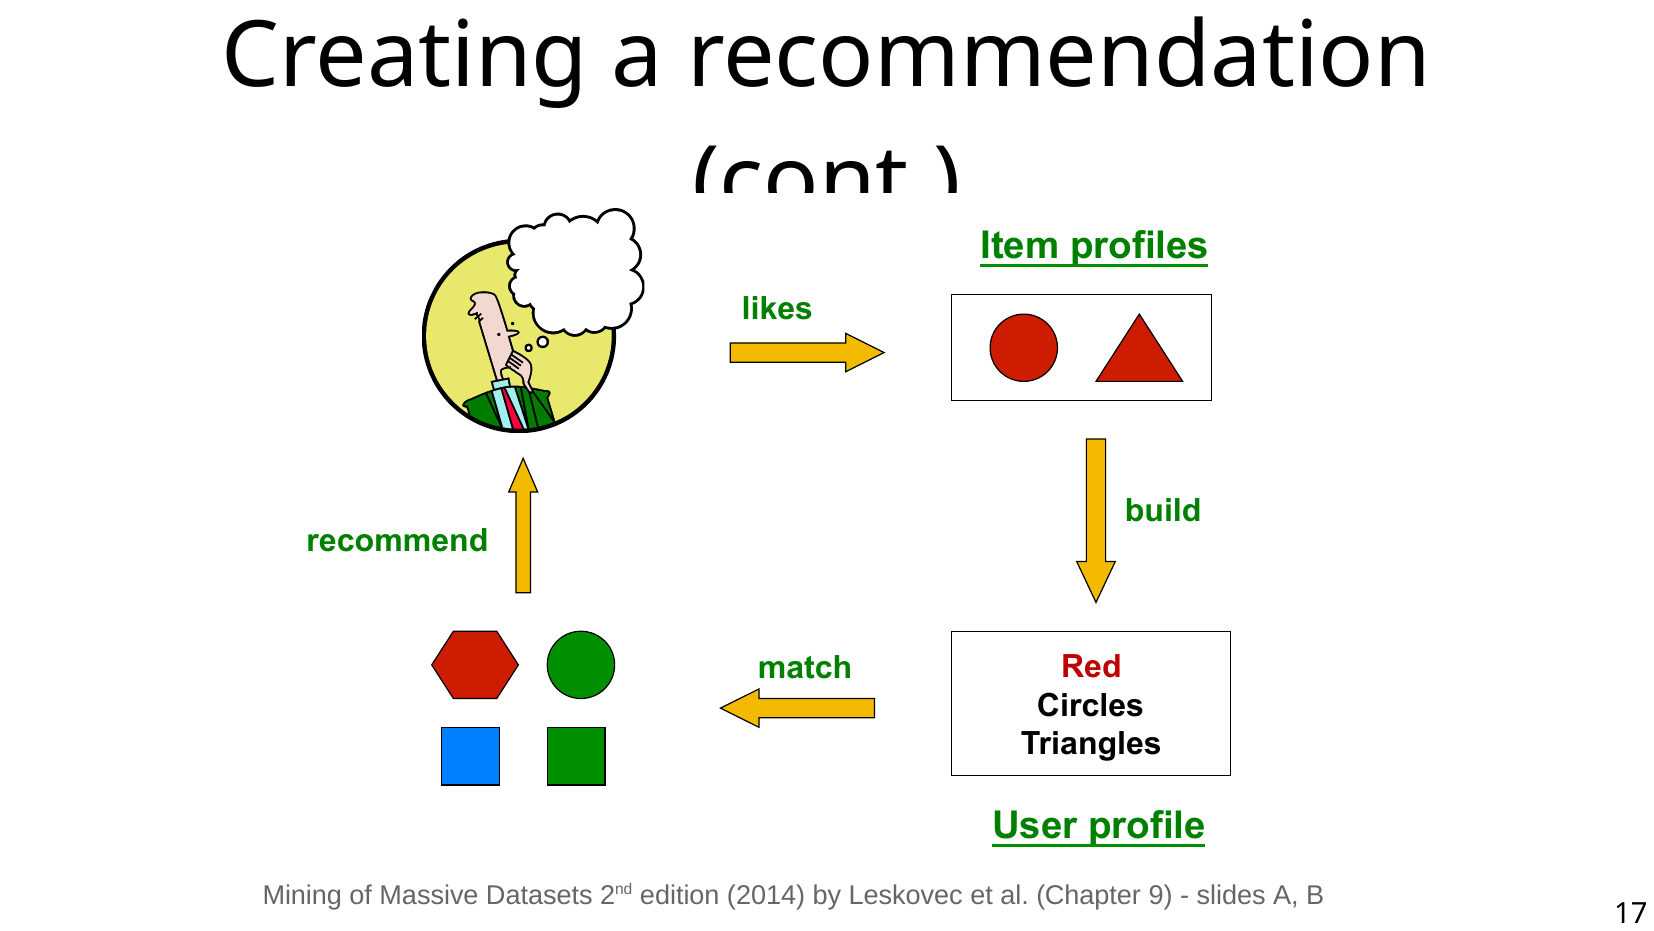

# Creating a recommendation (cont.)
Mining of Massive Datasets 2nd edition (2014) by Leskovec et al. (Chapter 9) - slides A, B
17